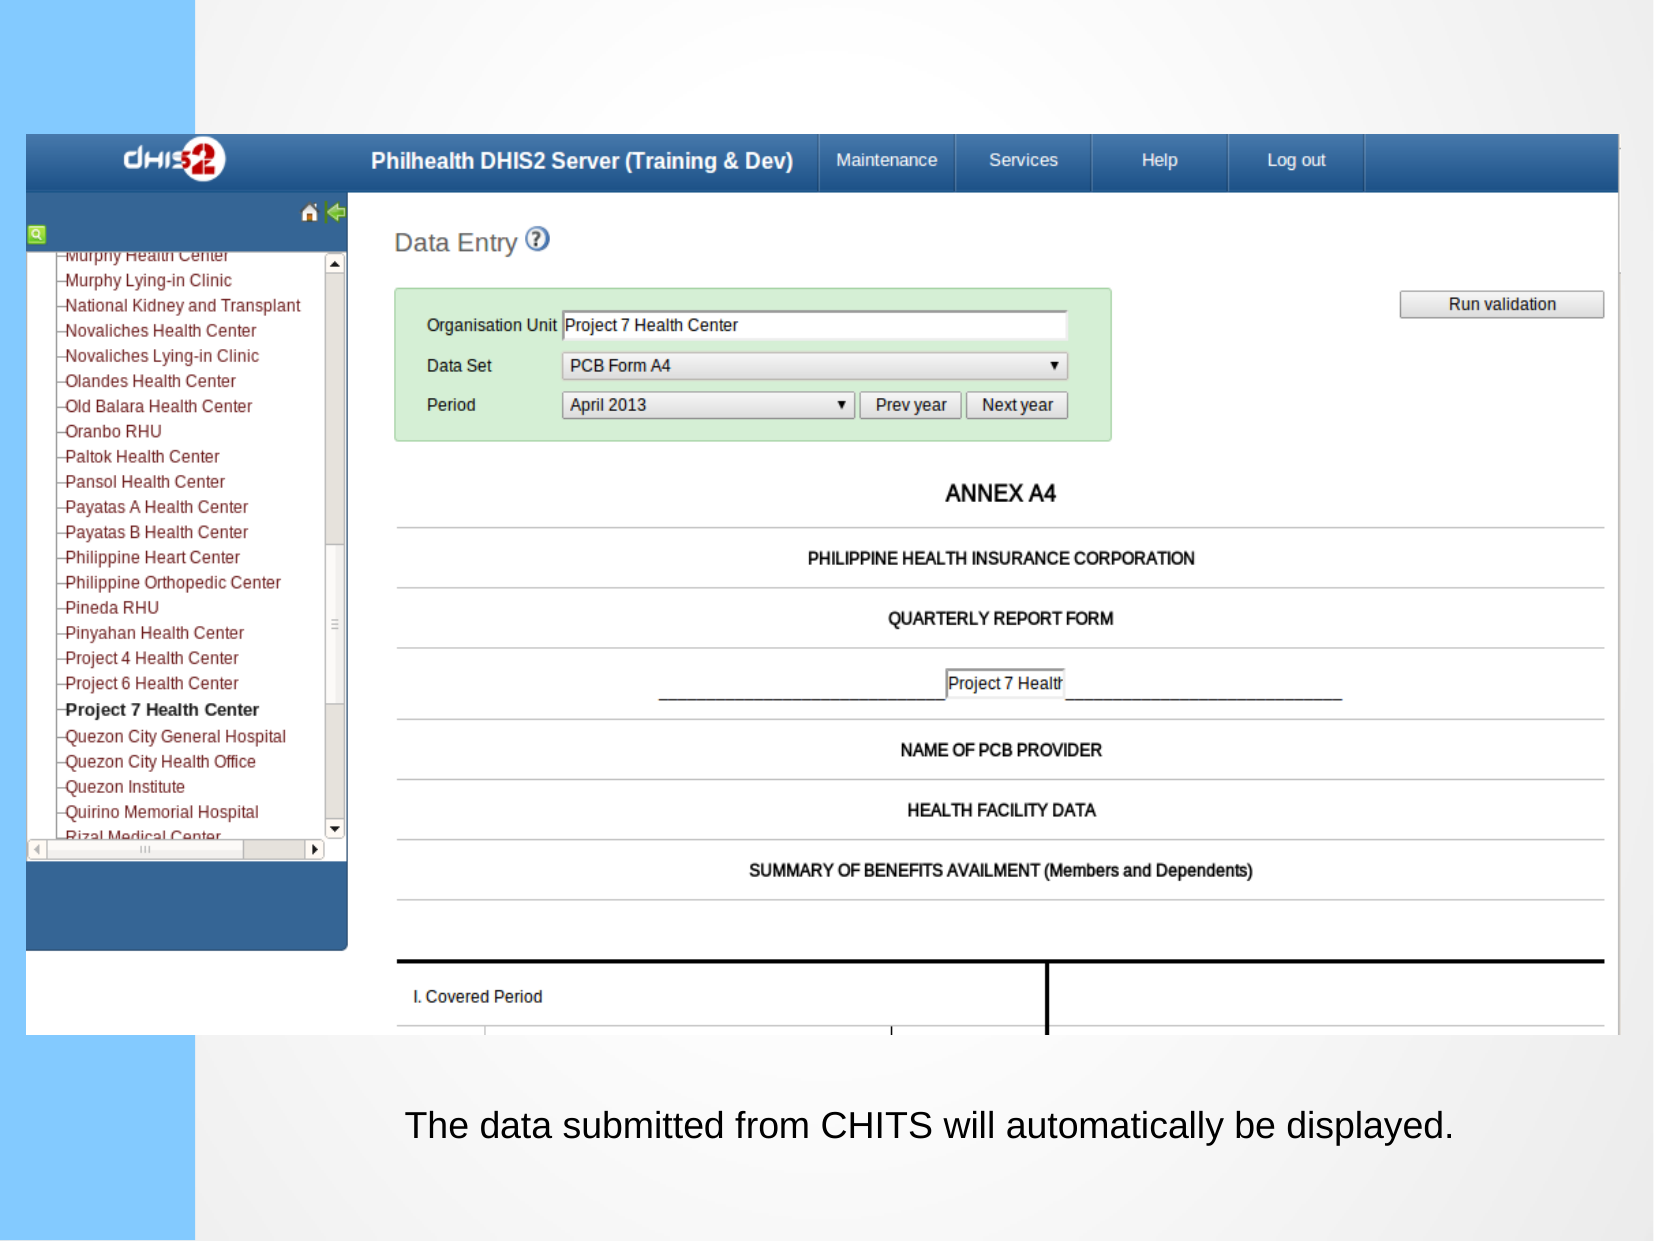

# The data submitted from CHITS will automatically be displayed.